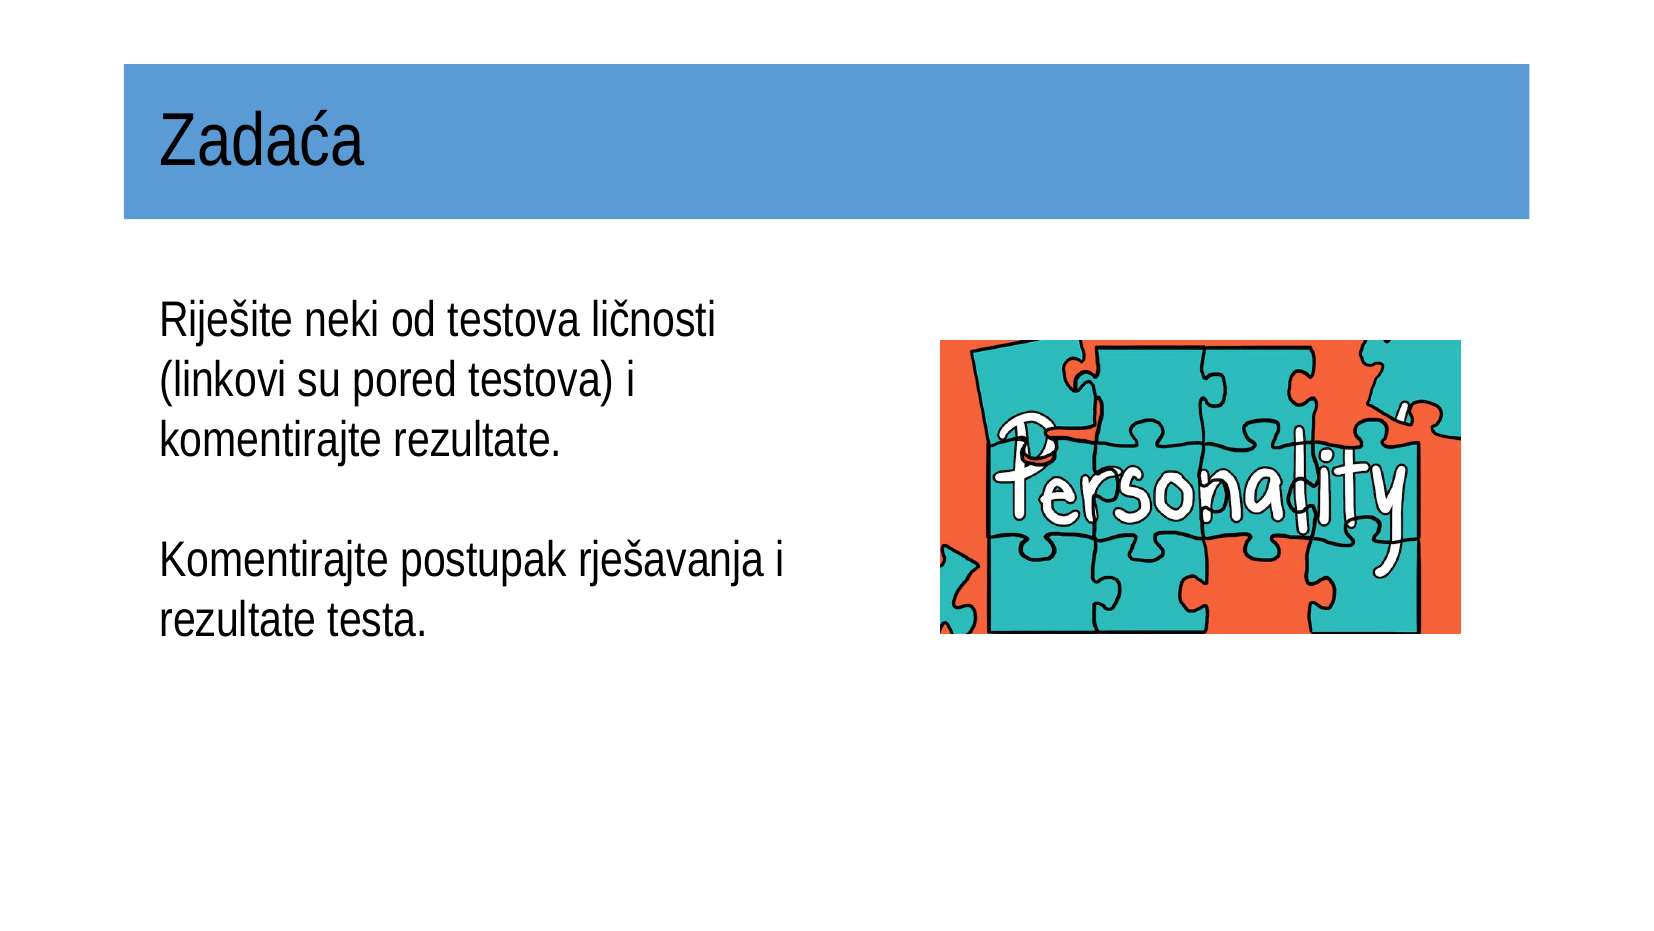

# Zadaća
Riješite neki od testova ličnosti (linkovi su pored testova) i komentirajte rezultate.
Komentirajte postupak rješavanja i rezultate testa.